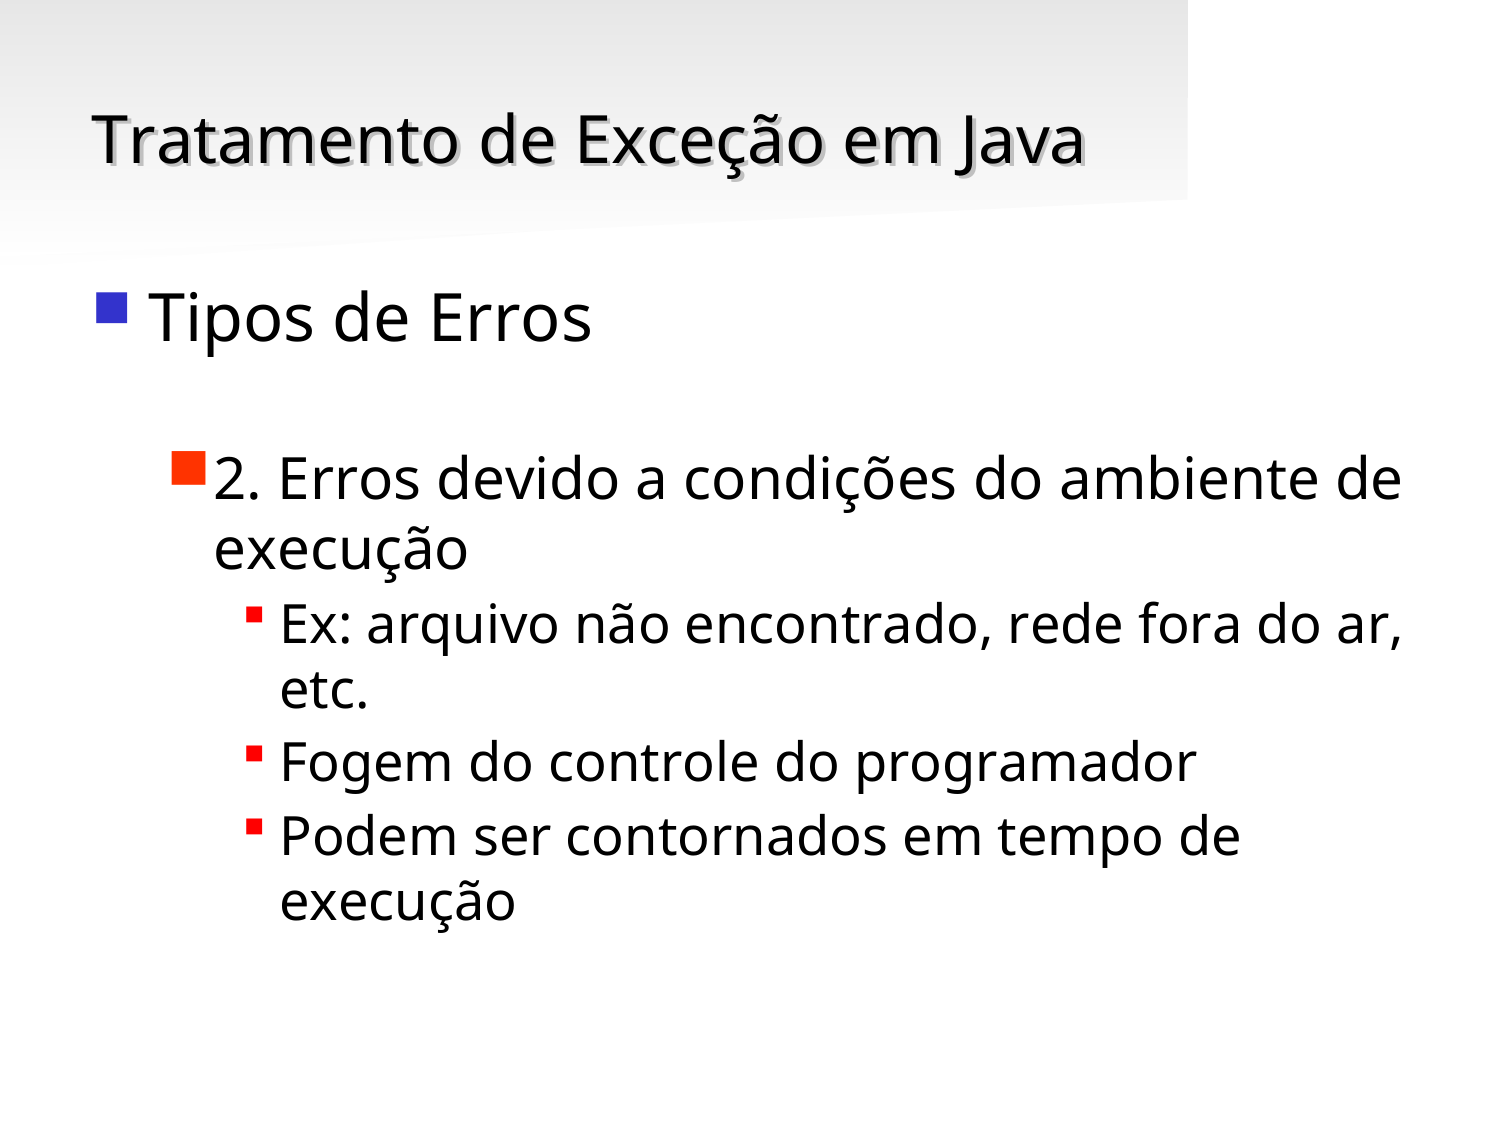

# Tratamento de Exceção em Java
Tipos de Erros
2. Erros devido a condições do ambiente de execução
Ex: arquivo não encontrado, rede fora do ar, etc.
Fogem do controle do programador
Podem ser contornados em tempo de execução